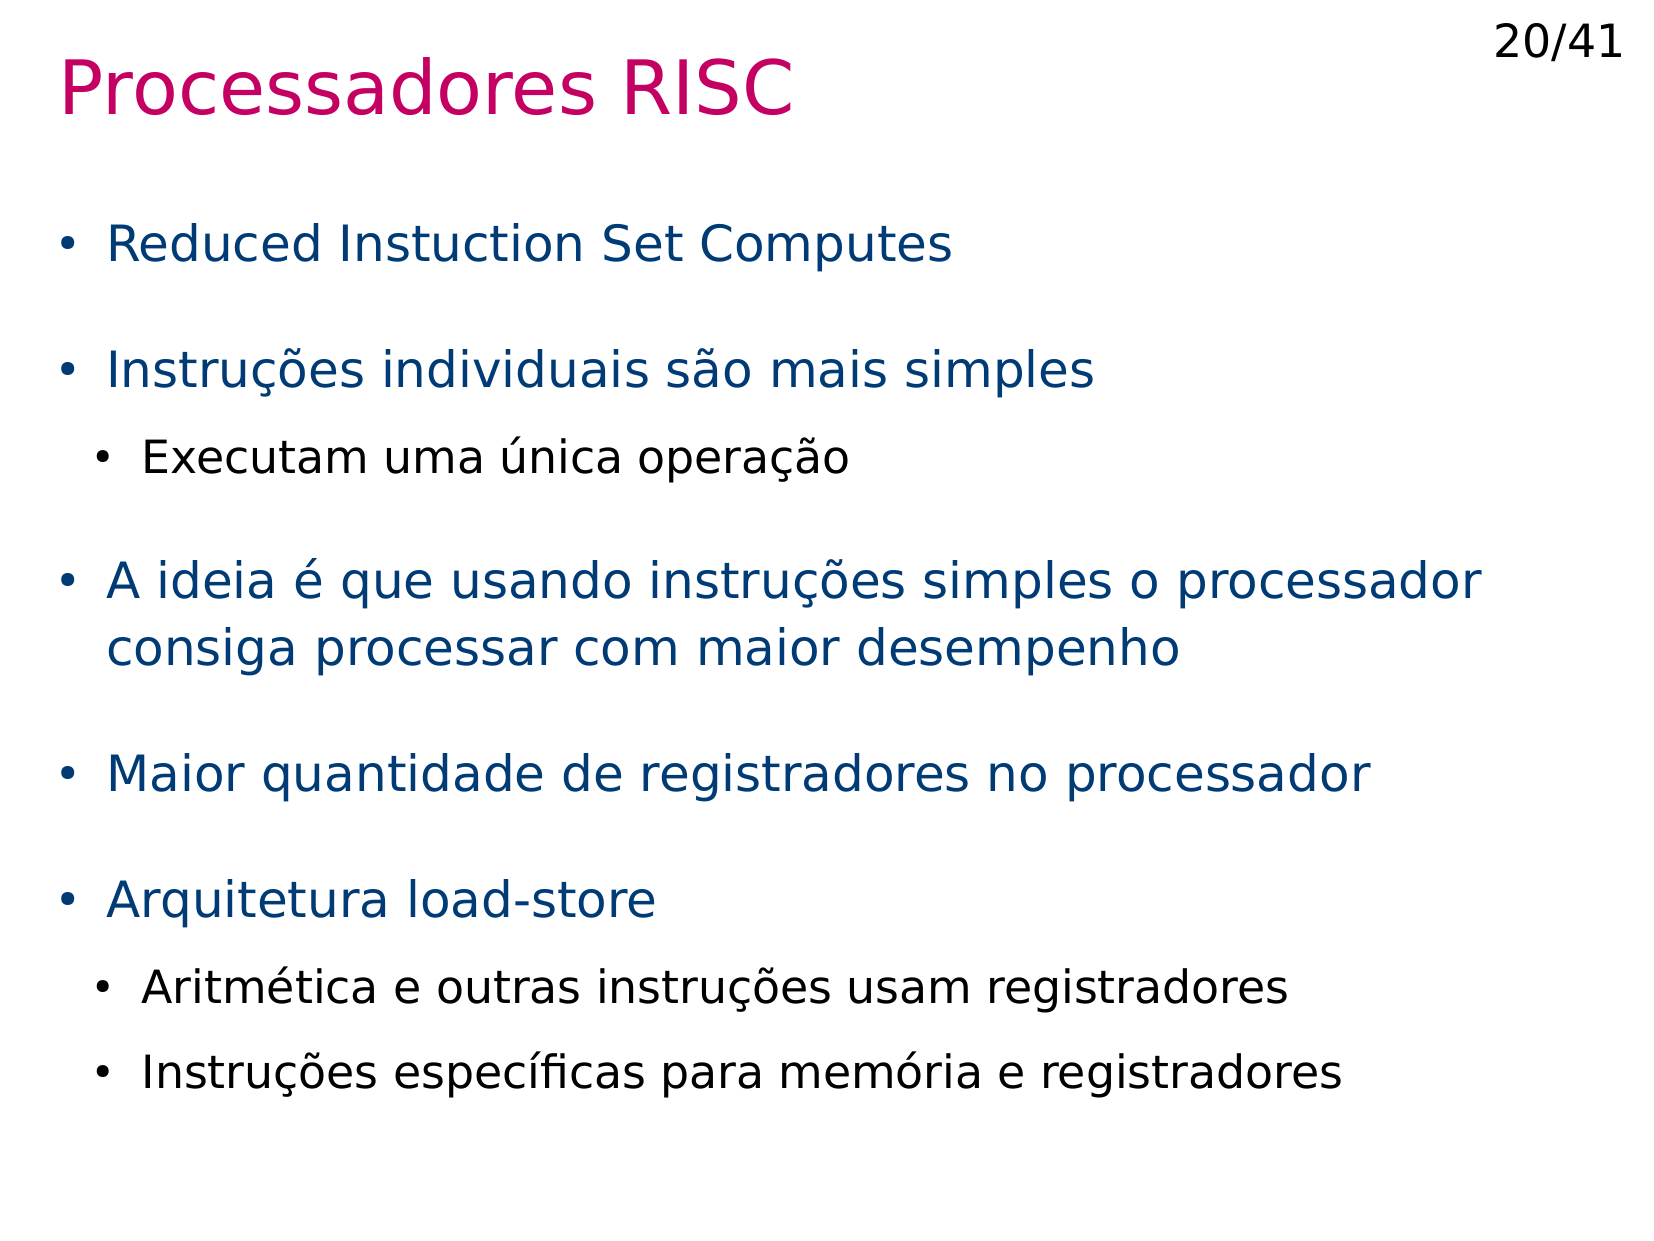

20
# Processadores RISC
Reduced Instuction Set Computes
Instruções individuais são mais simples
Executam uma única operação
A ideia é que usando instruções simples o processador consiga processar com maior desempenho
Maior quantidade de registradores no processador
Arquitetura load-store
Aritmética e outras instruções usam registradores
Instruções específicas para memória e registradores